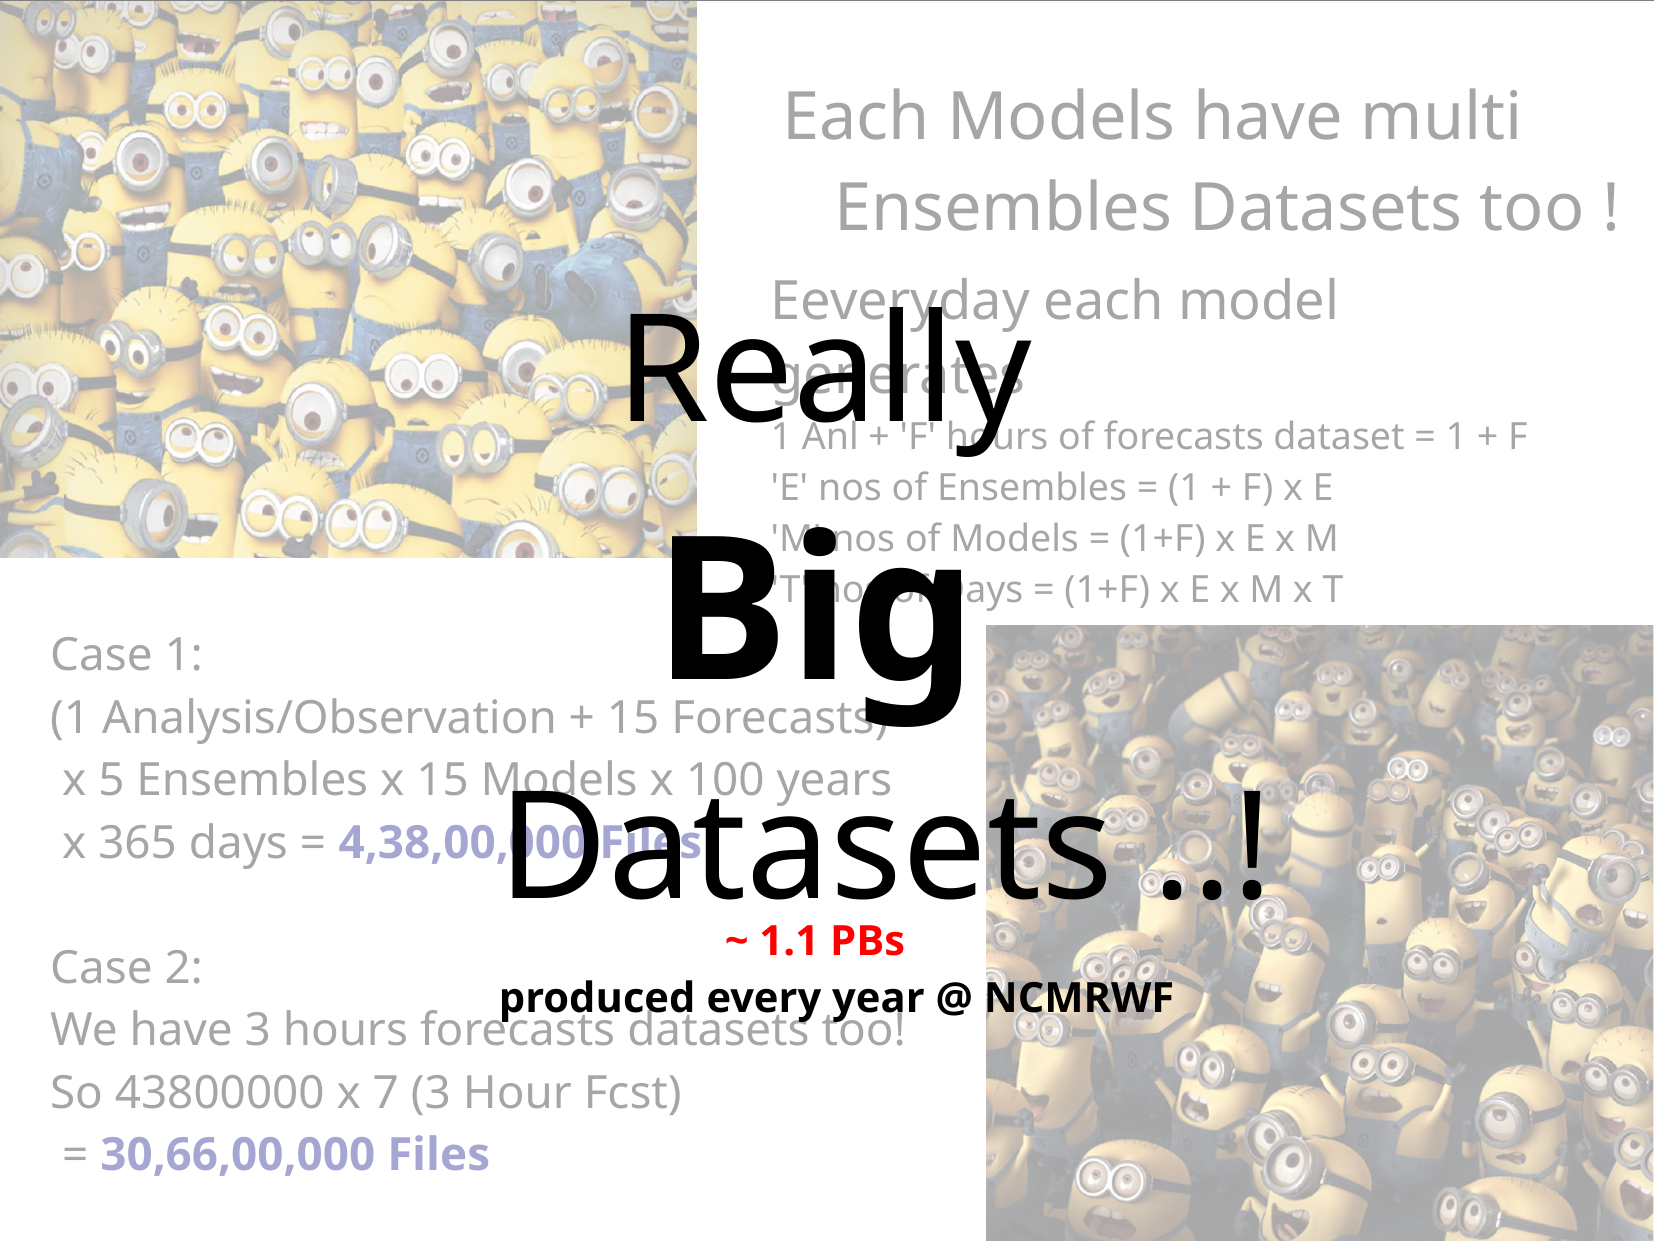

Each Models have multi
 Ensembles Datasets too !
 Really
 Big
Datasets ..!
Eeveryday each model generates
1 Anl + 'F' hours of forecasts dataset = 1 + F
'E' nos of Ensembles = (1 + F) x E
'M' nos of Models = (1+F) x E x M
'T' nos of Days = (1+F) x E x M x T
Case 1:
(1 Analysis/Observation + 15 Forecasts)
 x 5 Ensembles x 15 Models x 100 years
 x 365 days = 4,38,00,000 Files
Case 2:
We have 3 hours forecasts datasets too!
So 43800000 x 7 (3 Hour Fcst)
 = 30,66,00,000 Files
 ~ 1.1 PBs
produced every year @ NCMRWF